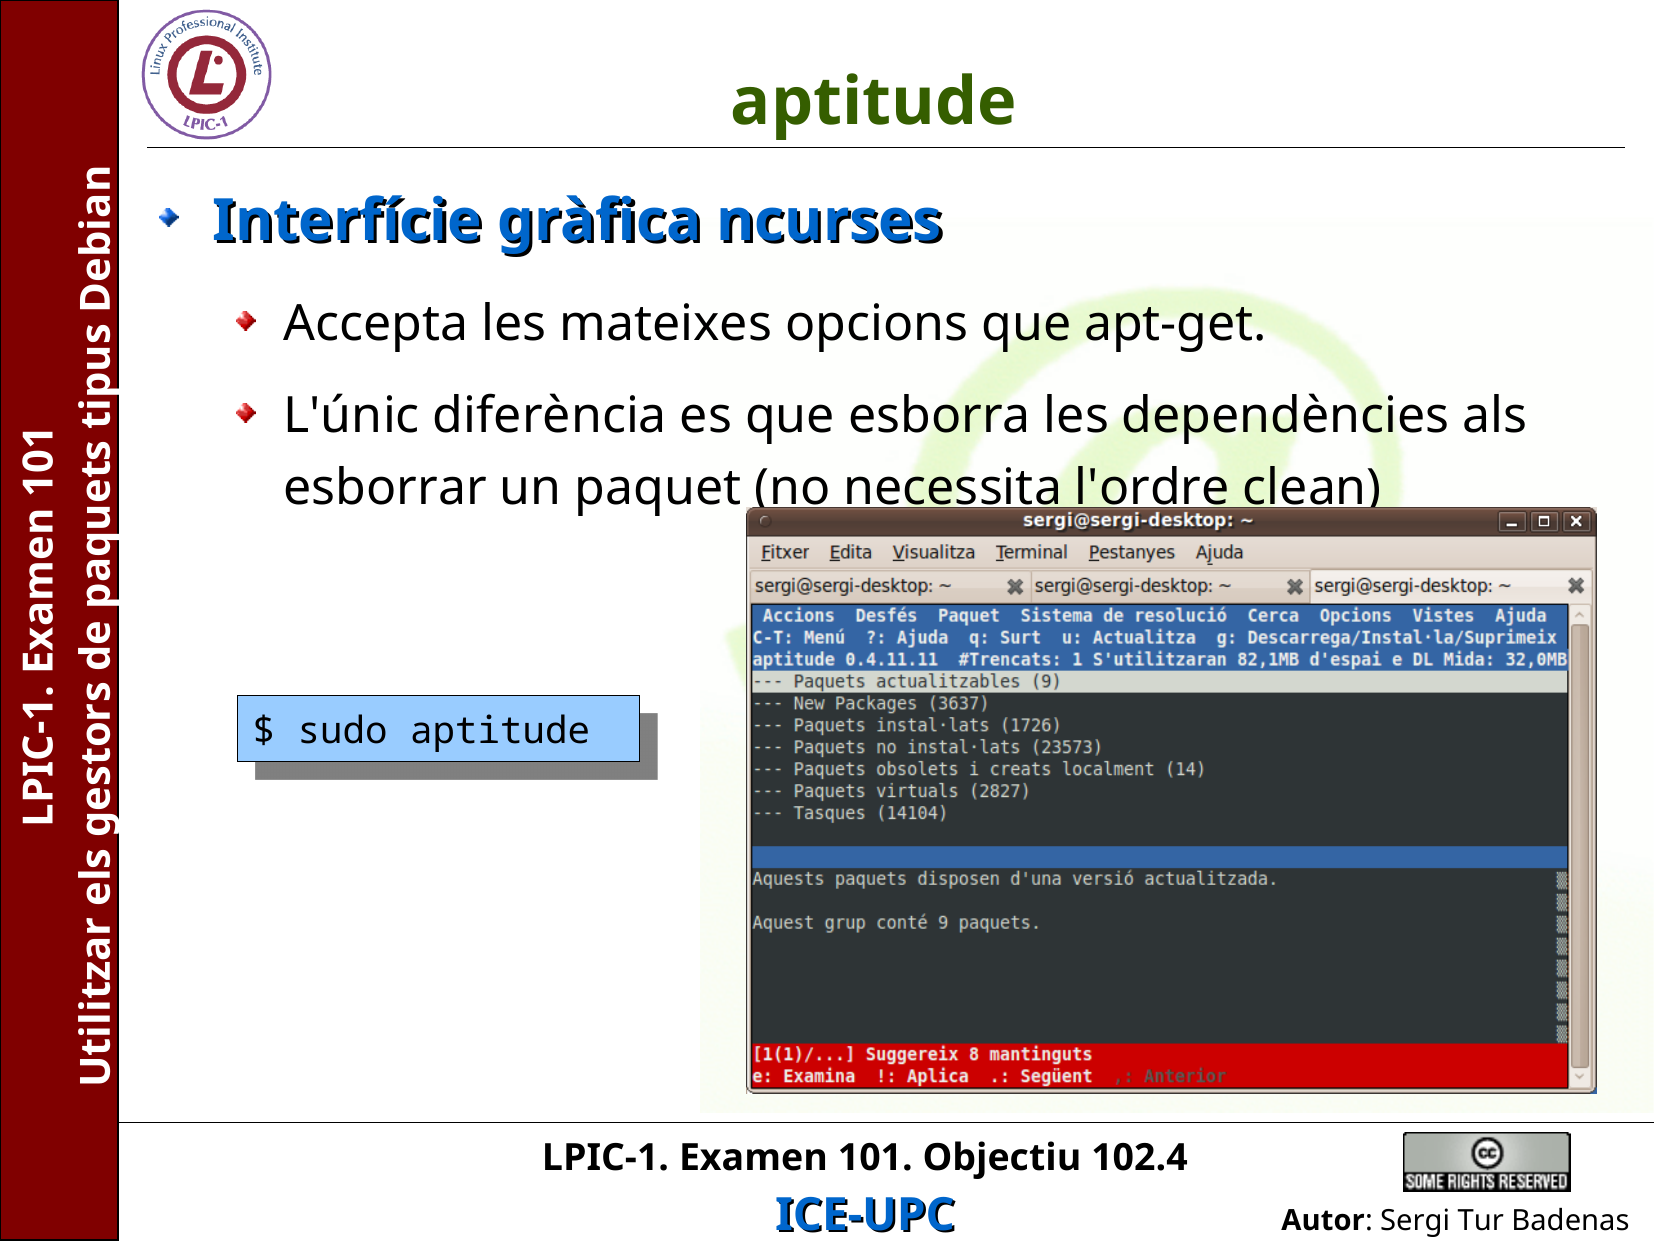

# aptitude
Interfície gràfica ncurses
Accepta les mateixes opcions que apt-get.
L'únic diferència es que esborra les dependències als esborrar un paquet (no necessita l'ordre clean)
$ sudo aptitude